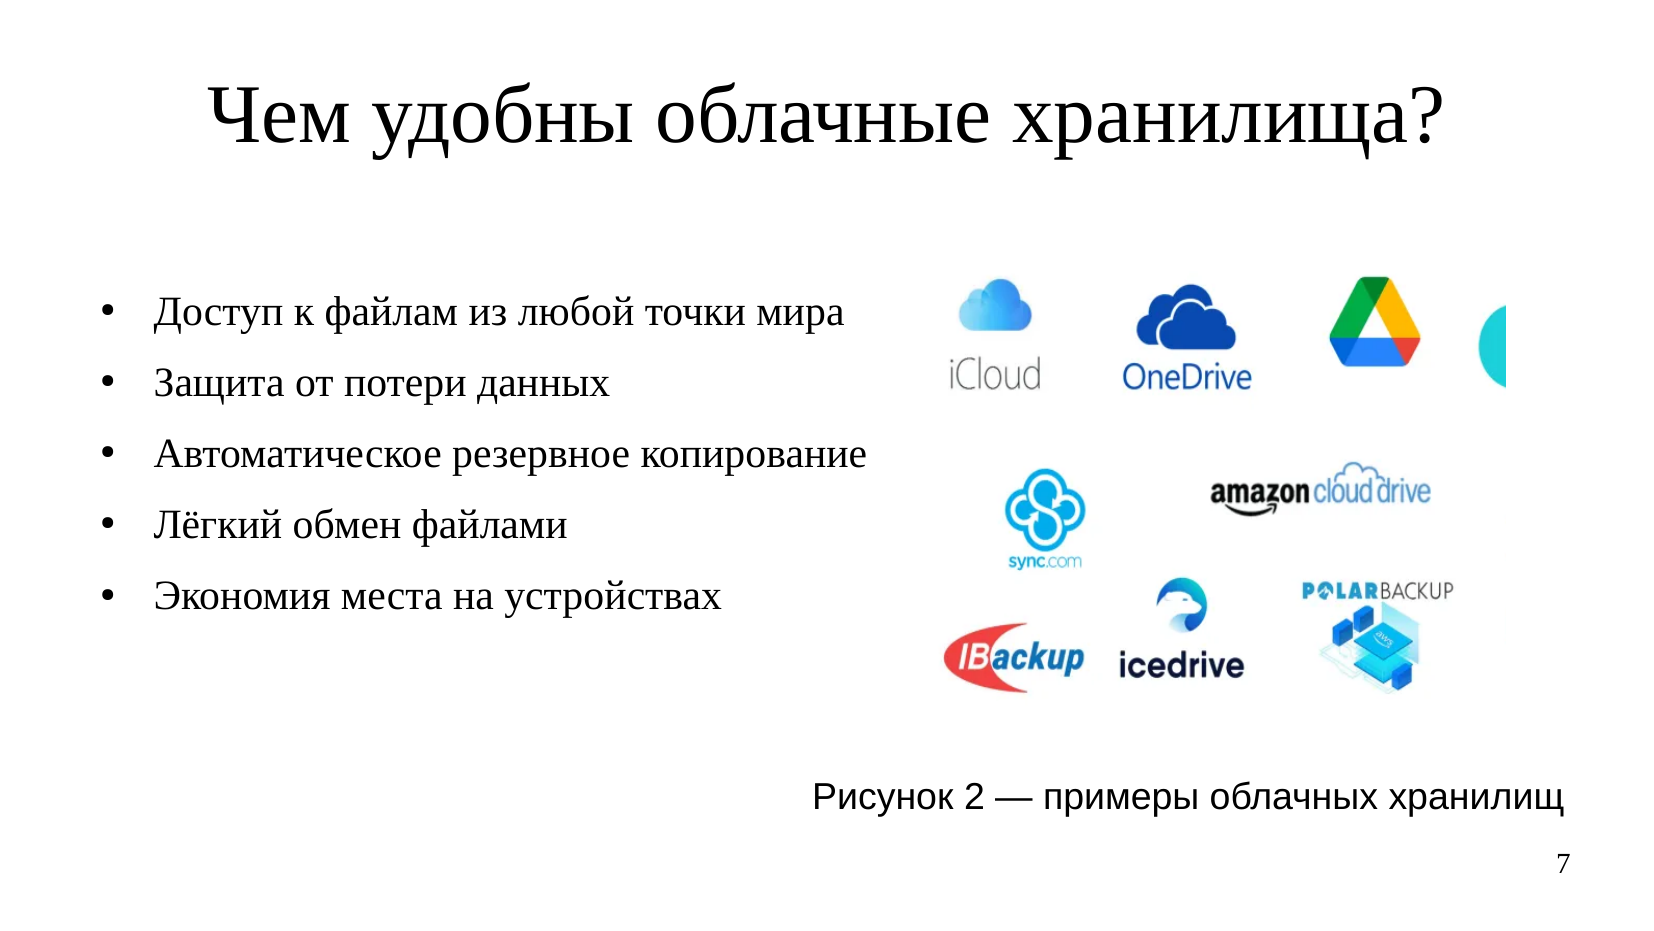

# Чем удобны облачные хранилища?
Доступ к файлам из любой точки мира
Защита от потери данных
Автоматическое резервное копирование
Лёгкий обмен файлами
Экономия места на устройствах
Рисунок 2 — примеры облачных хранилищ
7